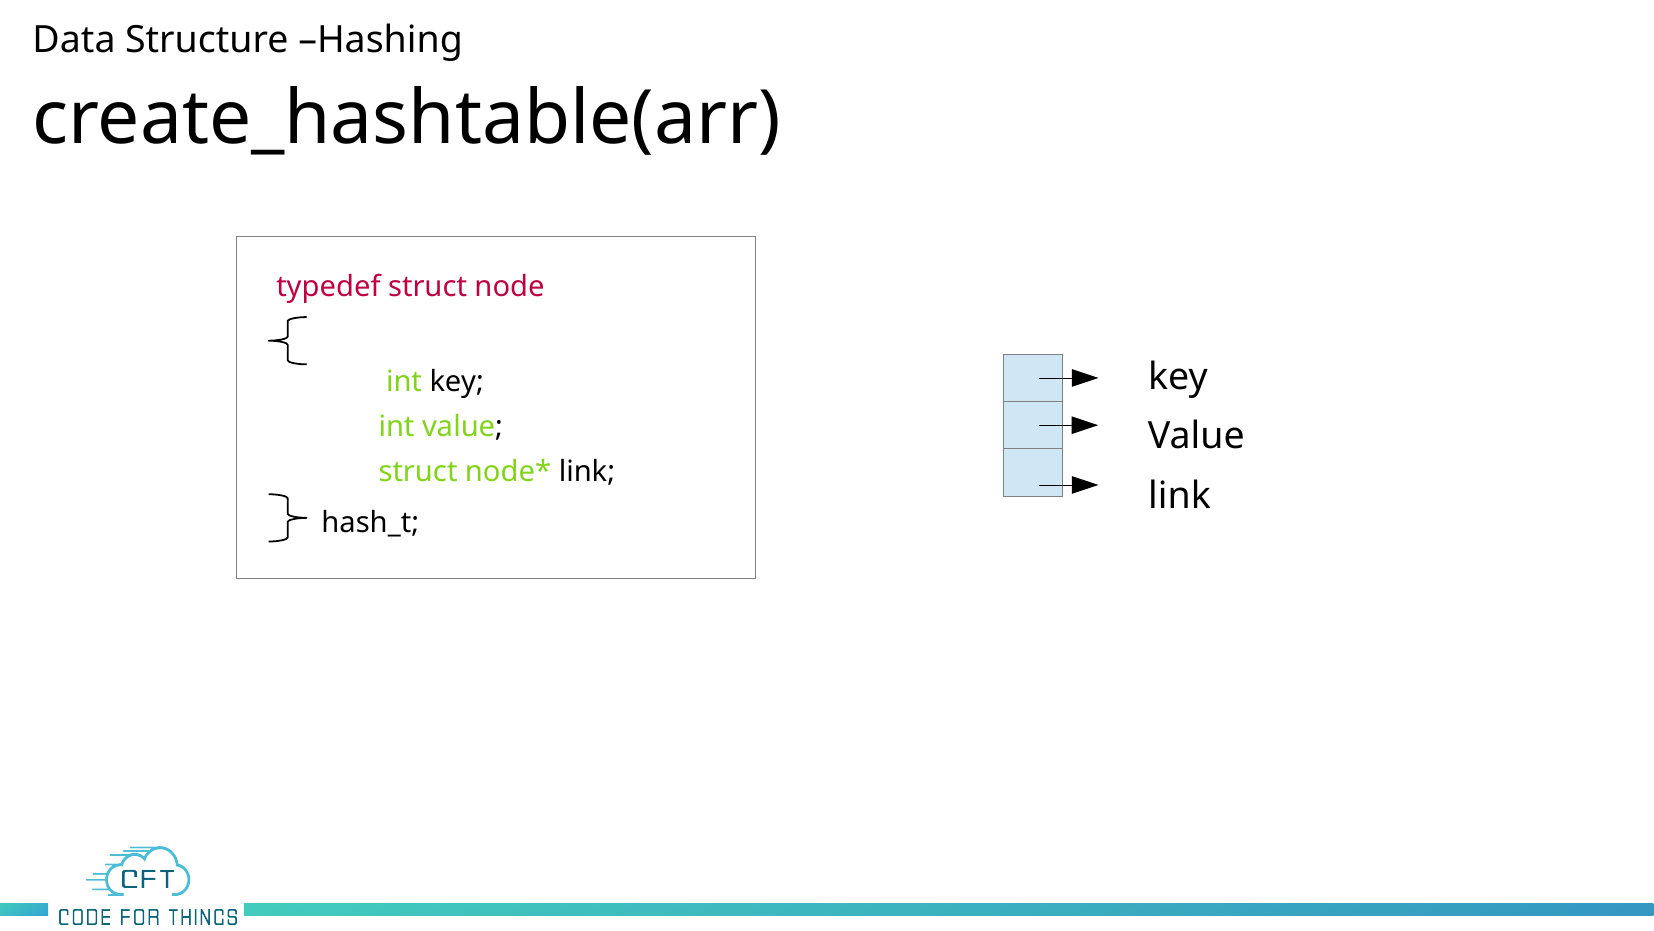

# Data Structure –Hashing create_hashtable(arr)
typedef struct node
 int key;
int value;
struct node* link;
hash_t;
key
Value
link